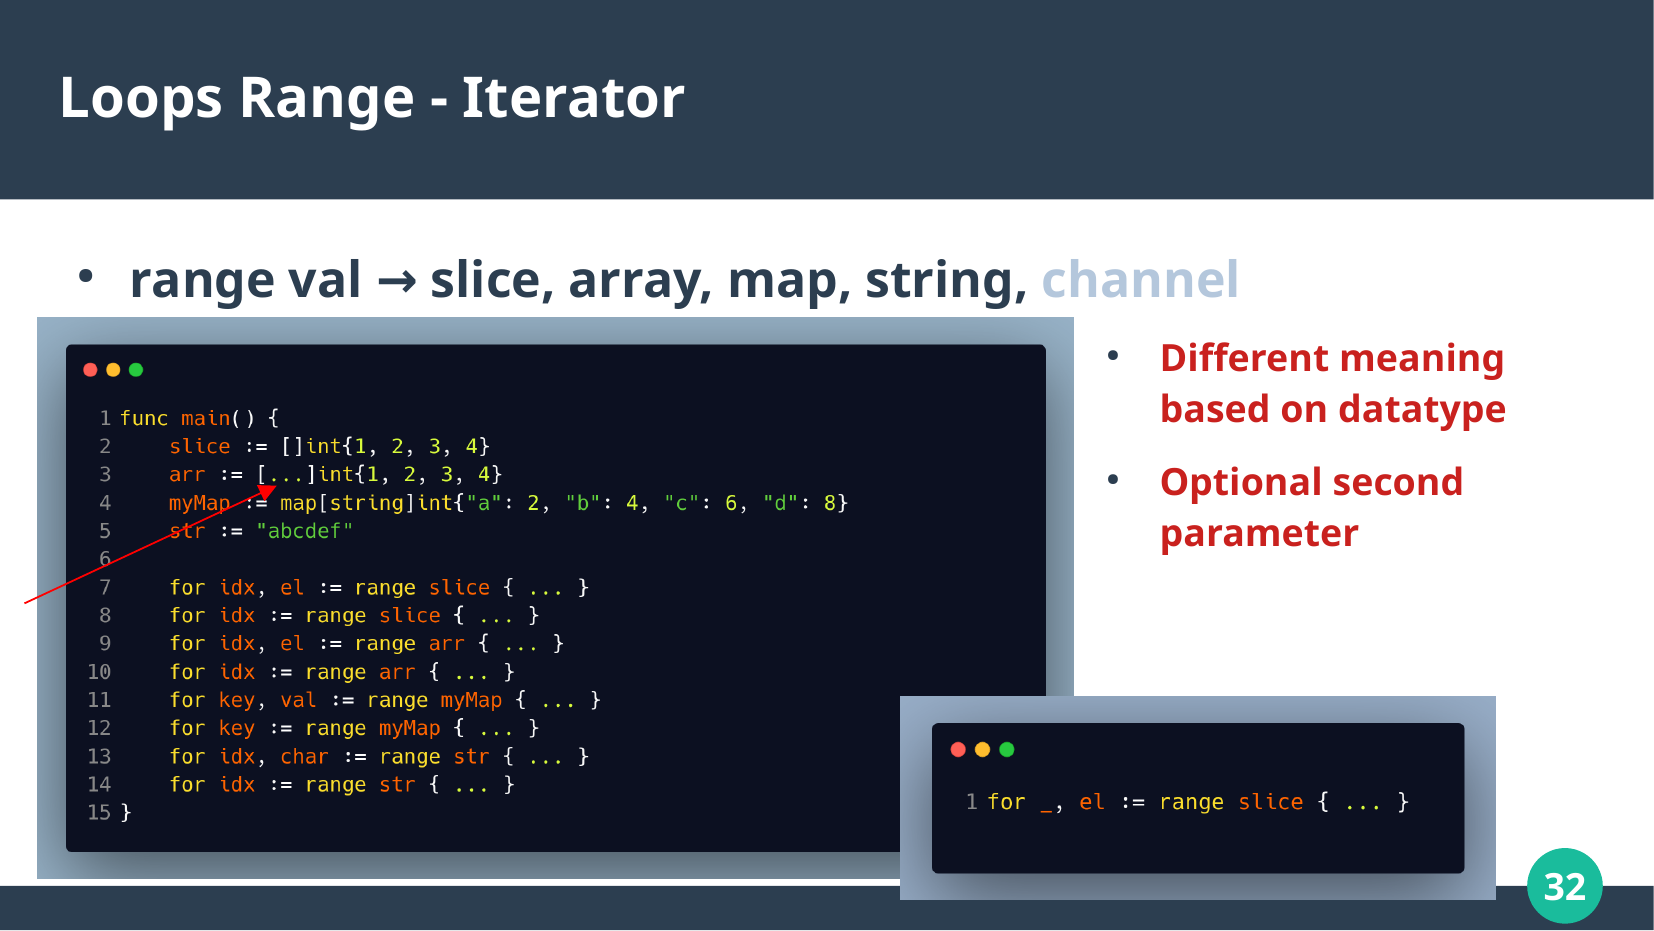

# Loops Range - Iterator
range val → slice, array, map, string, channel
Different meaning based on datatype
Optional second parameter